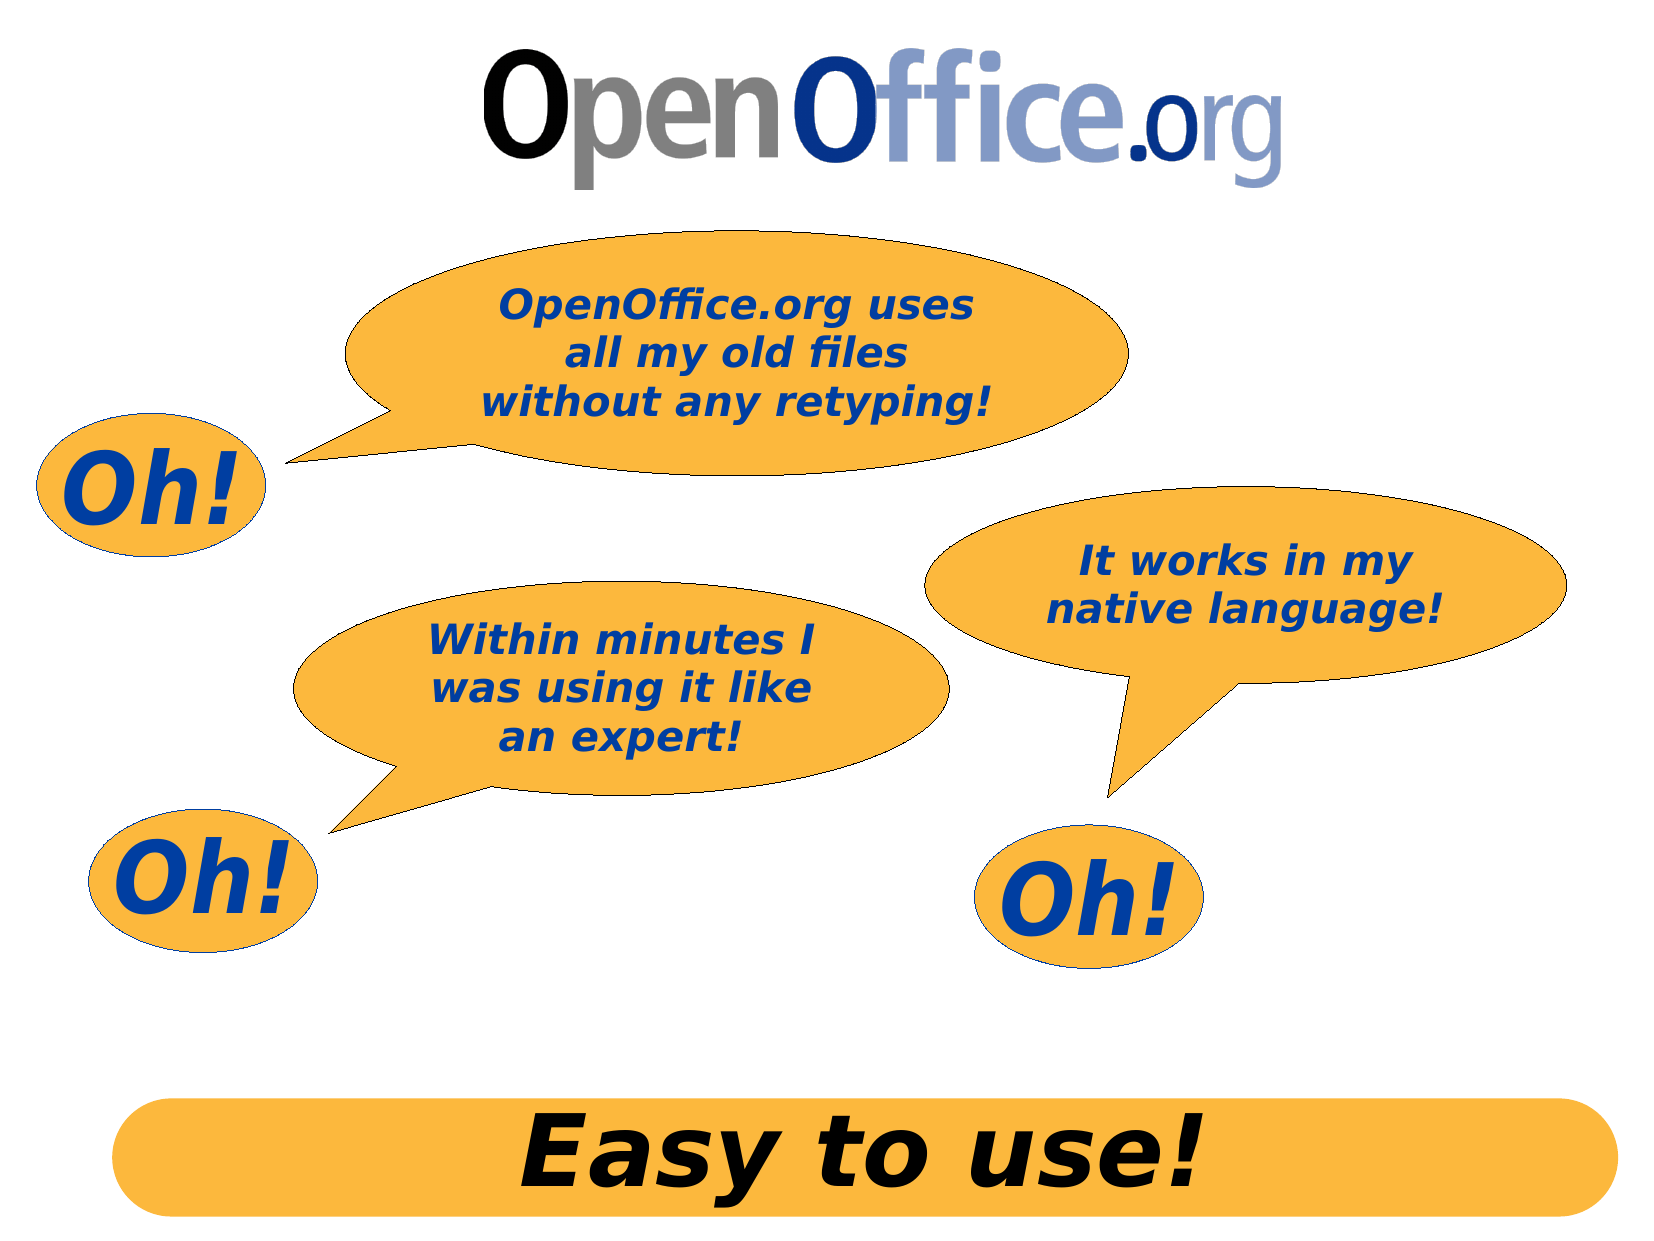

Oh!
Oh!
Oh!
OpenOffice.org uses all my old files without any retyping!
It works in my native language!
Within minutes I was using it like an expert!
Easy to use!